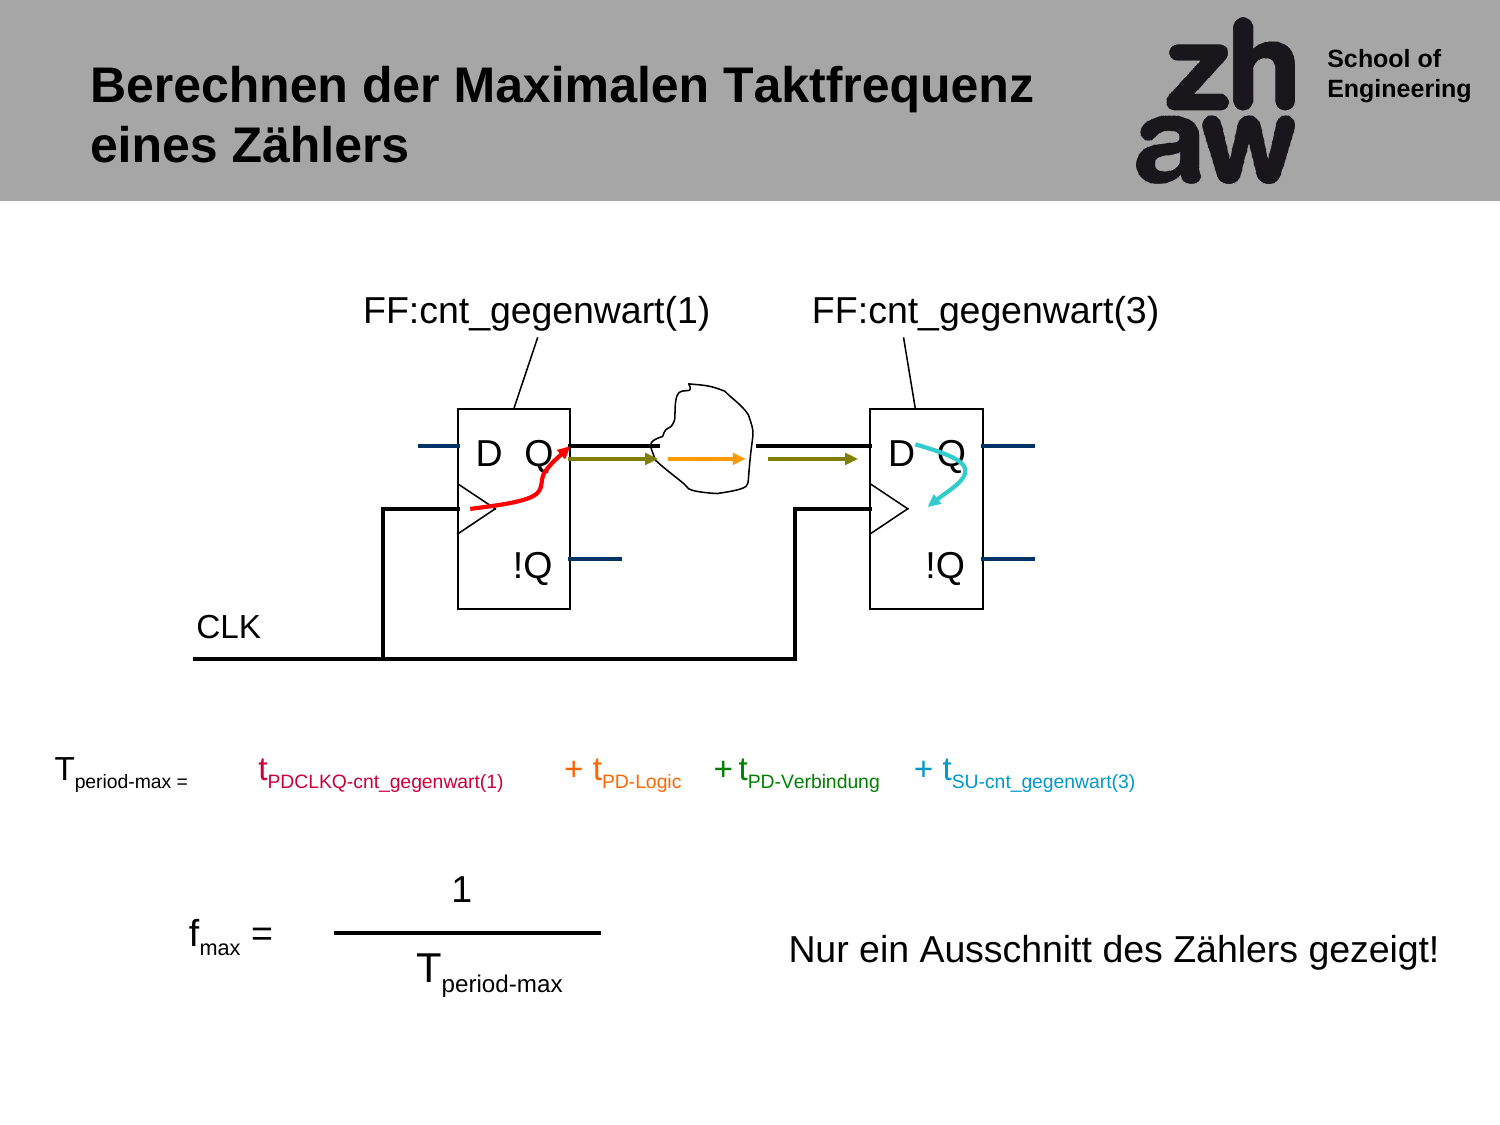

# Berechnen der Maximalen Taktfrequenz eines Zählers
FF:cnt_gegenwart(1)
FF:cnt_gegenwart(3)
D
Q
!Q
D
Q
!Q
CLK
Tperiod-max =
tPDCLKQ-cnt_gegenwart(1)
+ tPD-Logic
 + tPD-Verbindung
+ tSU-cnt_gegenwart(3)
1
fmax =
Tperiod-max
Nur ein Ausschnitt des Zählers gezeigt!